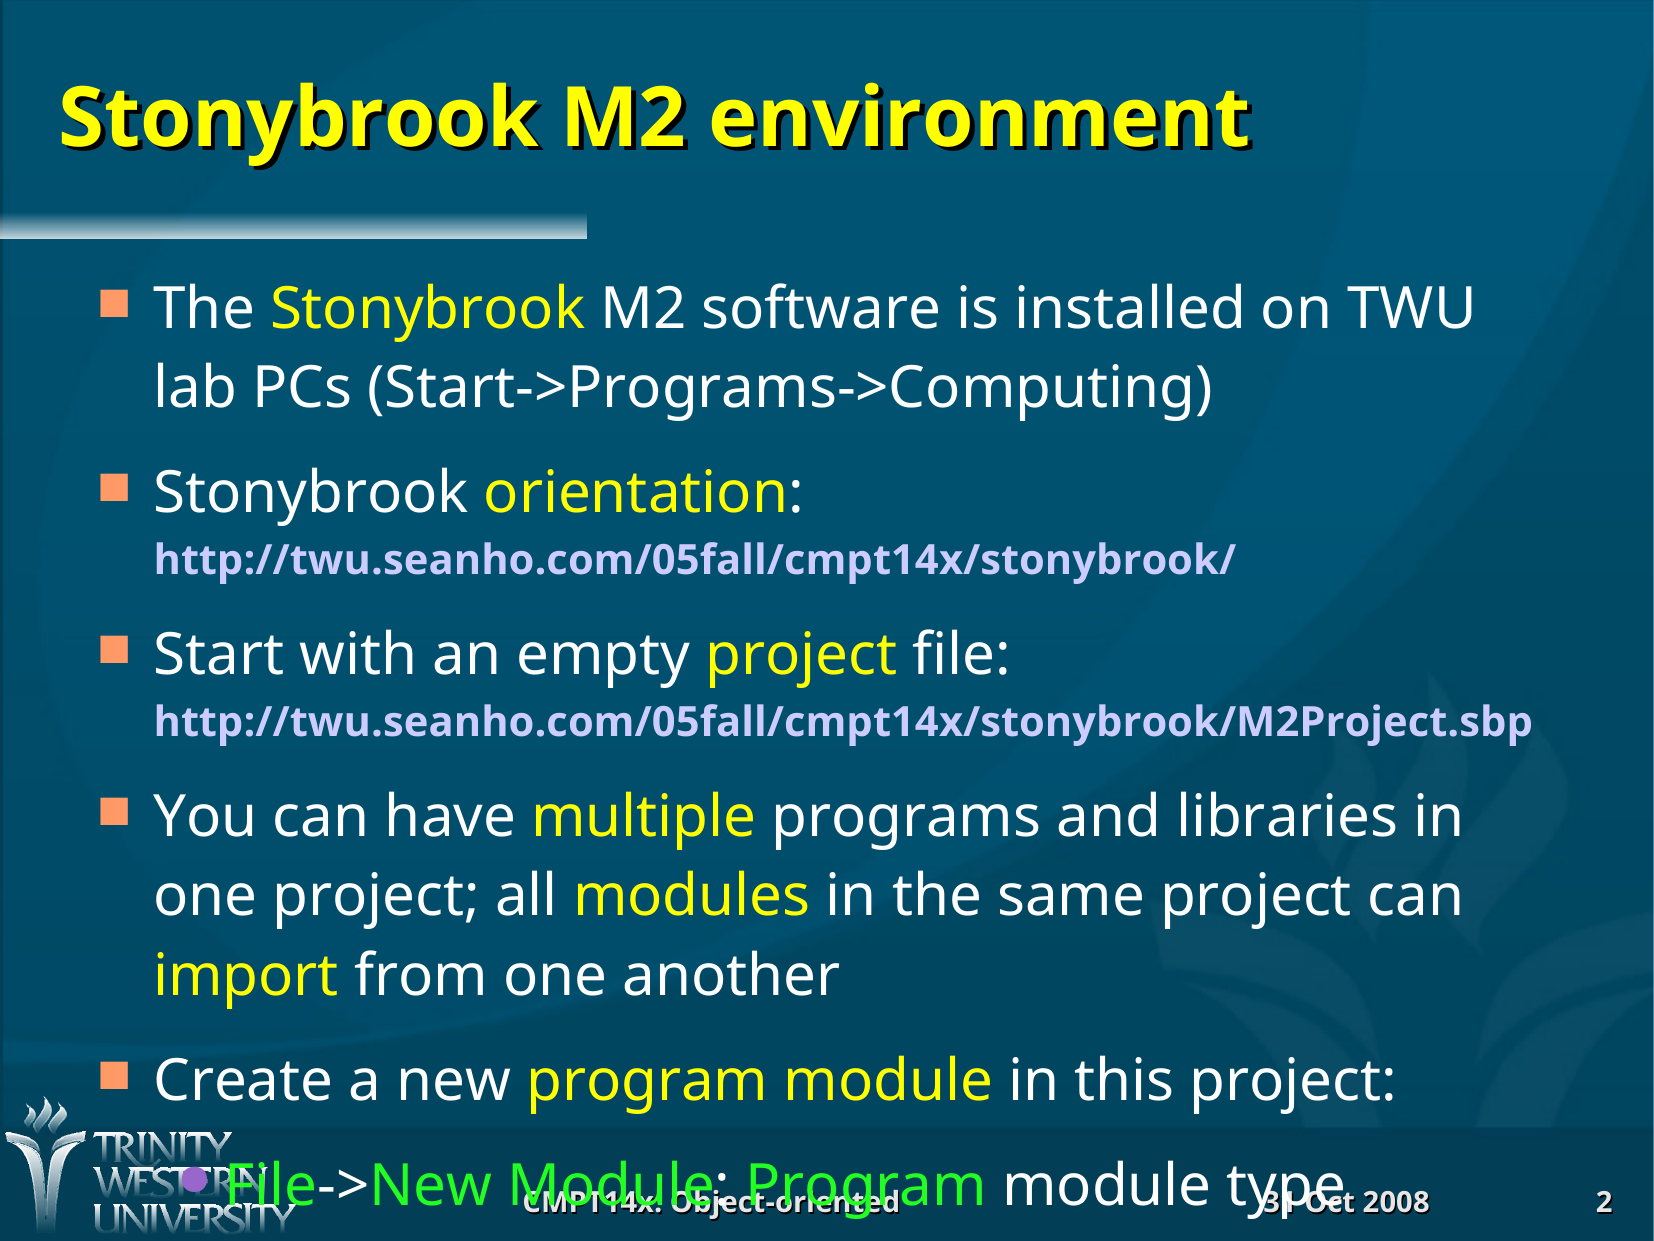

# Stonybrook M2 environment
The Stonybrook M2 software is installed on TWU lab PCs (Start->Programs->Computing)
Stonybrook orientation: http://twu.seanho.com/05fall/cmpt14x/stonybrook/
Start with an empty project file: http://twu.seanho.com/05fall/cmpt14x/stonybrook/M2Project.sbp
You can have multiple programs and libraries in one project; all modules in the same project can import from one another
Create a new program module in this project:
File->New Module: Program module type
CMPT14x: Object-oriented
31 Oct 2008
2